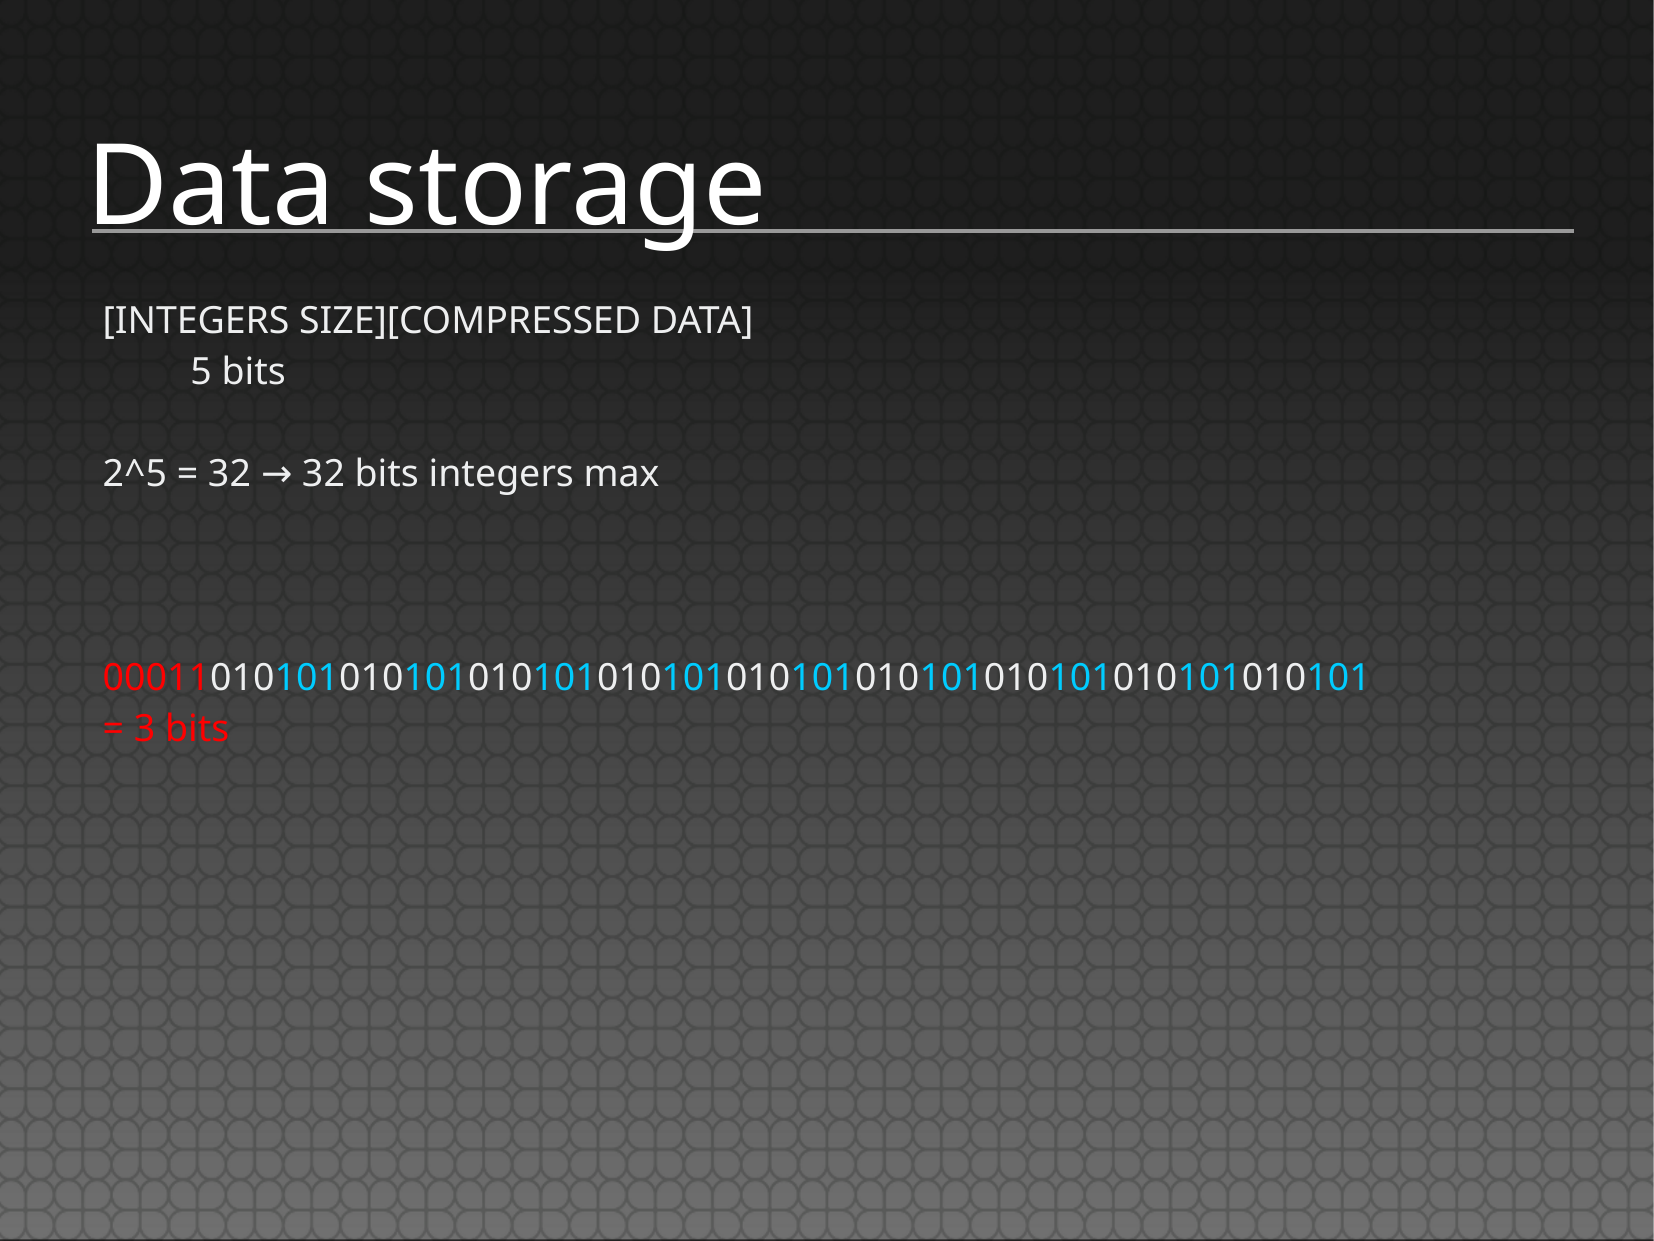

# Data storage
[INTEGERS SIZE][COMPRESSED DATA]
 5 bits
2^5 = 32 → 32 bits integers max
00011010101010101010101010101010101010101010101010101010101
= 3 bits